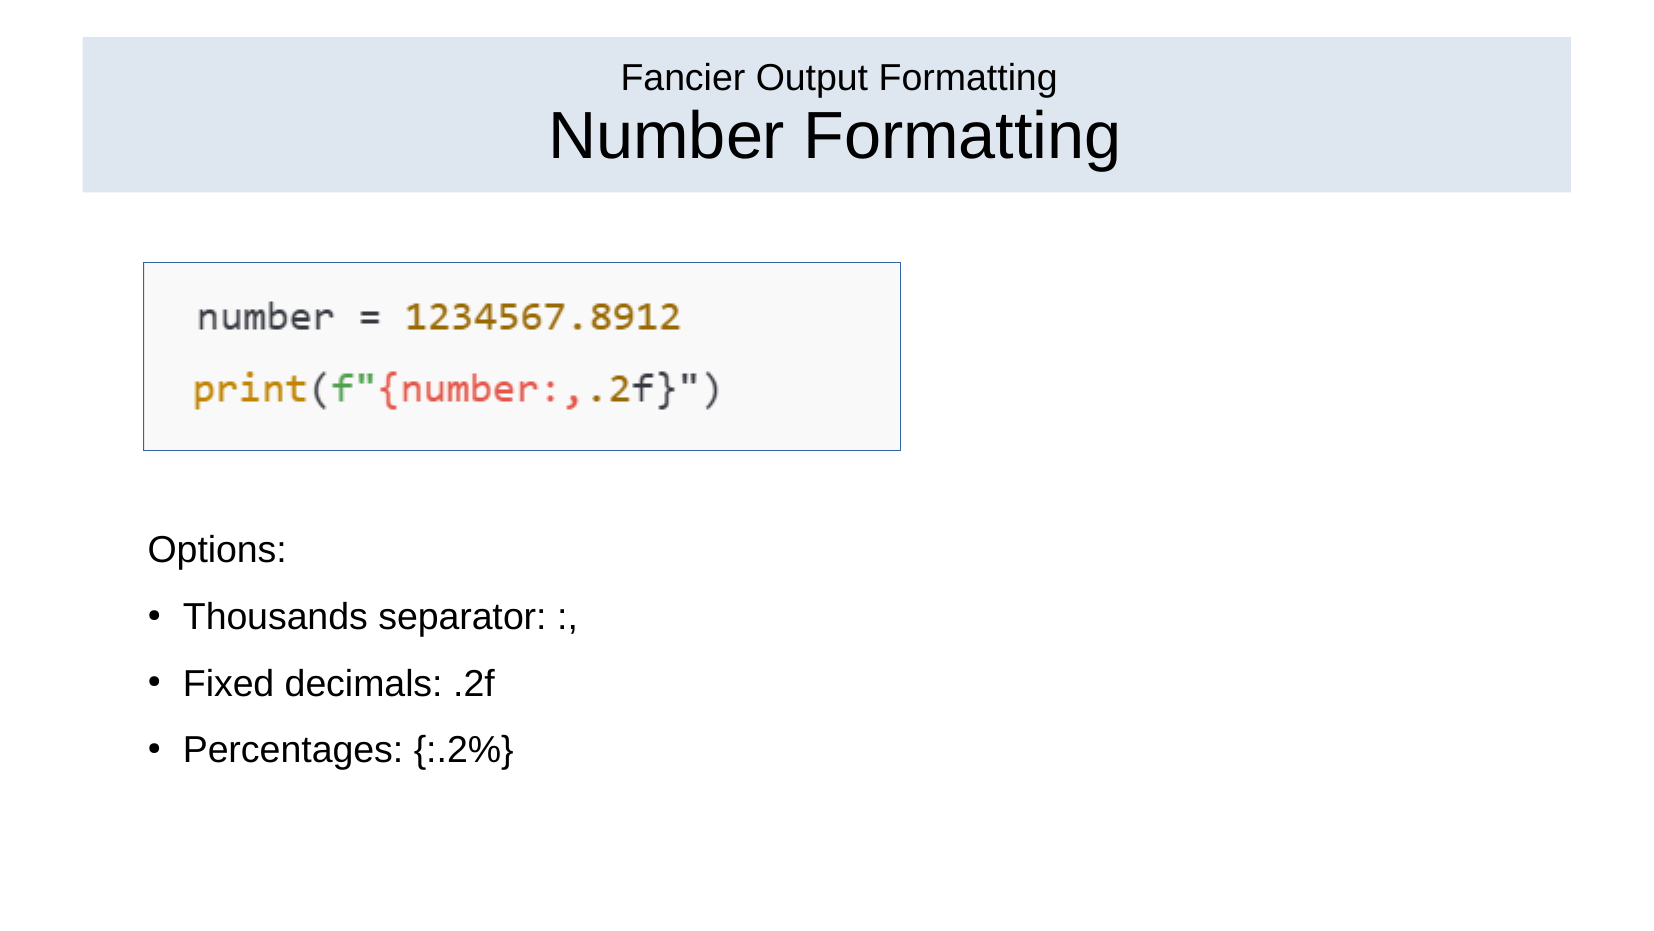

# Fancier Output Formatting Number Formatting
Options:
Thousands separator: :,
Fixed decimals: .2f
Percentages: {:.2%}